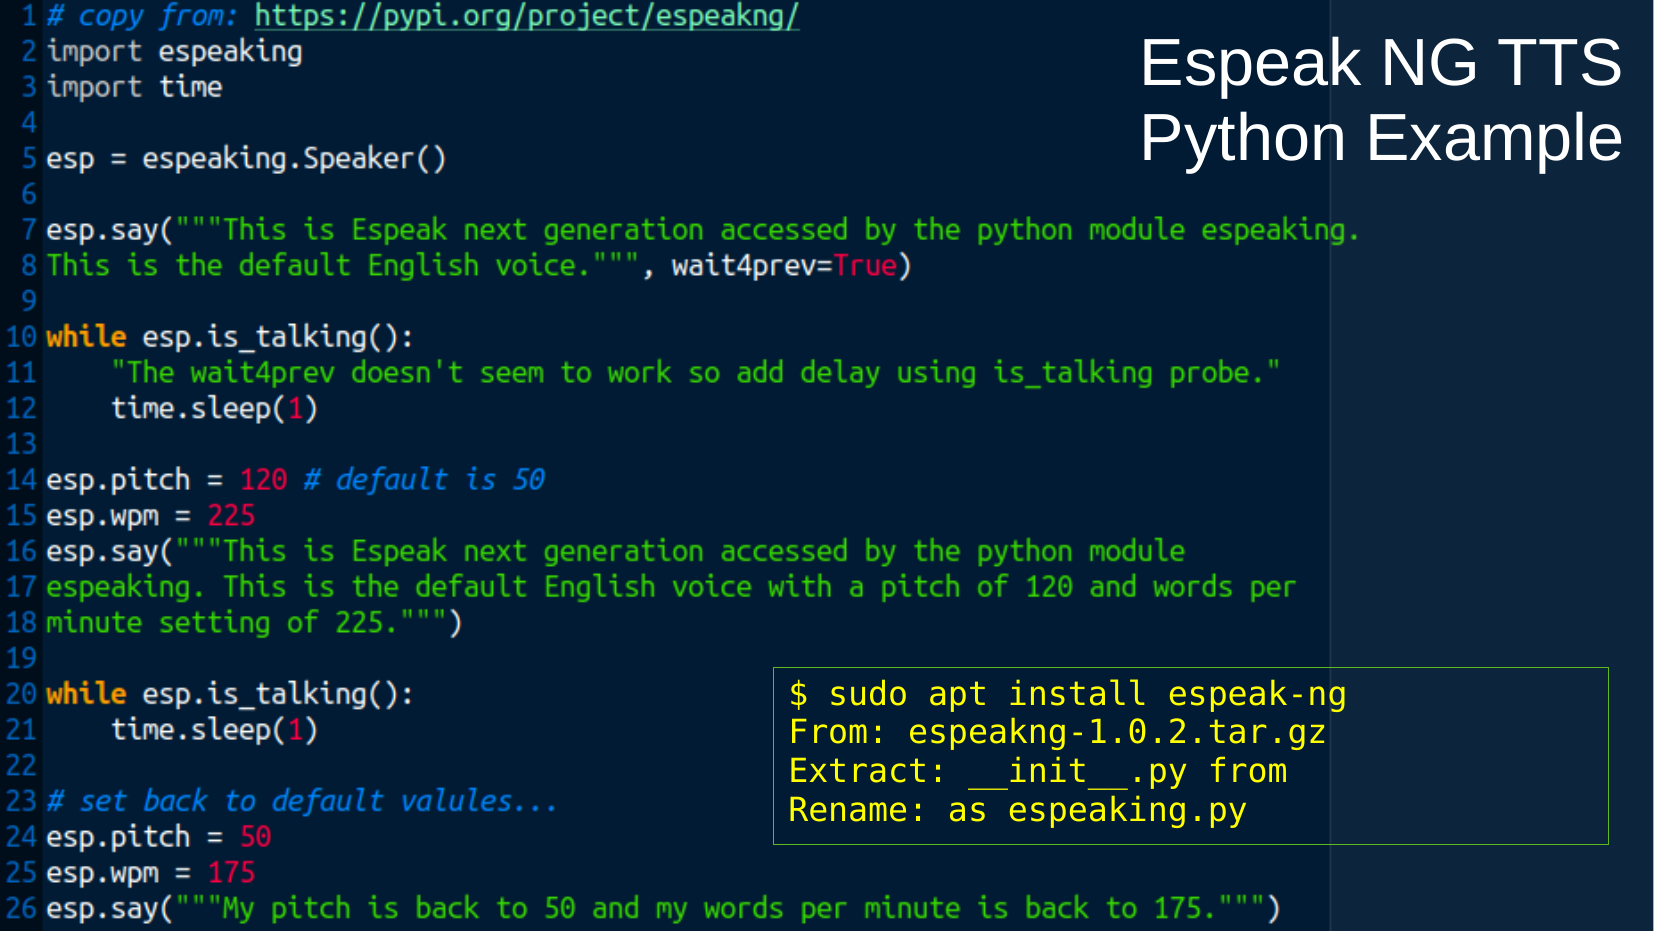

# Espeak NG TTS Python Example
$ sudo apt install espeak-ng
From: espeakng-1.0.2.tar.gz
Extract: __init__.py from
Rename: as espeaking.py